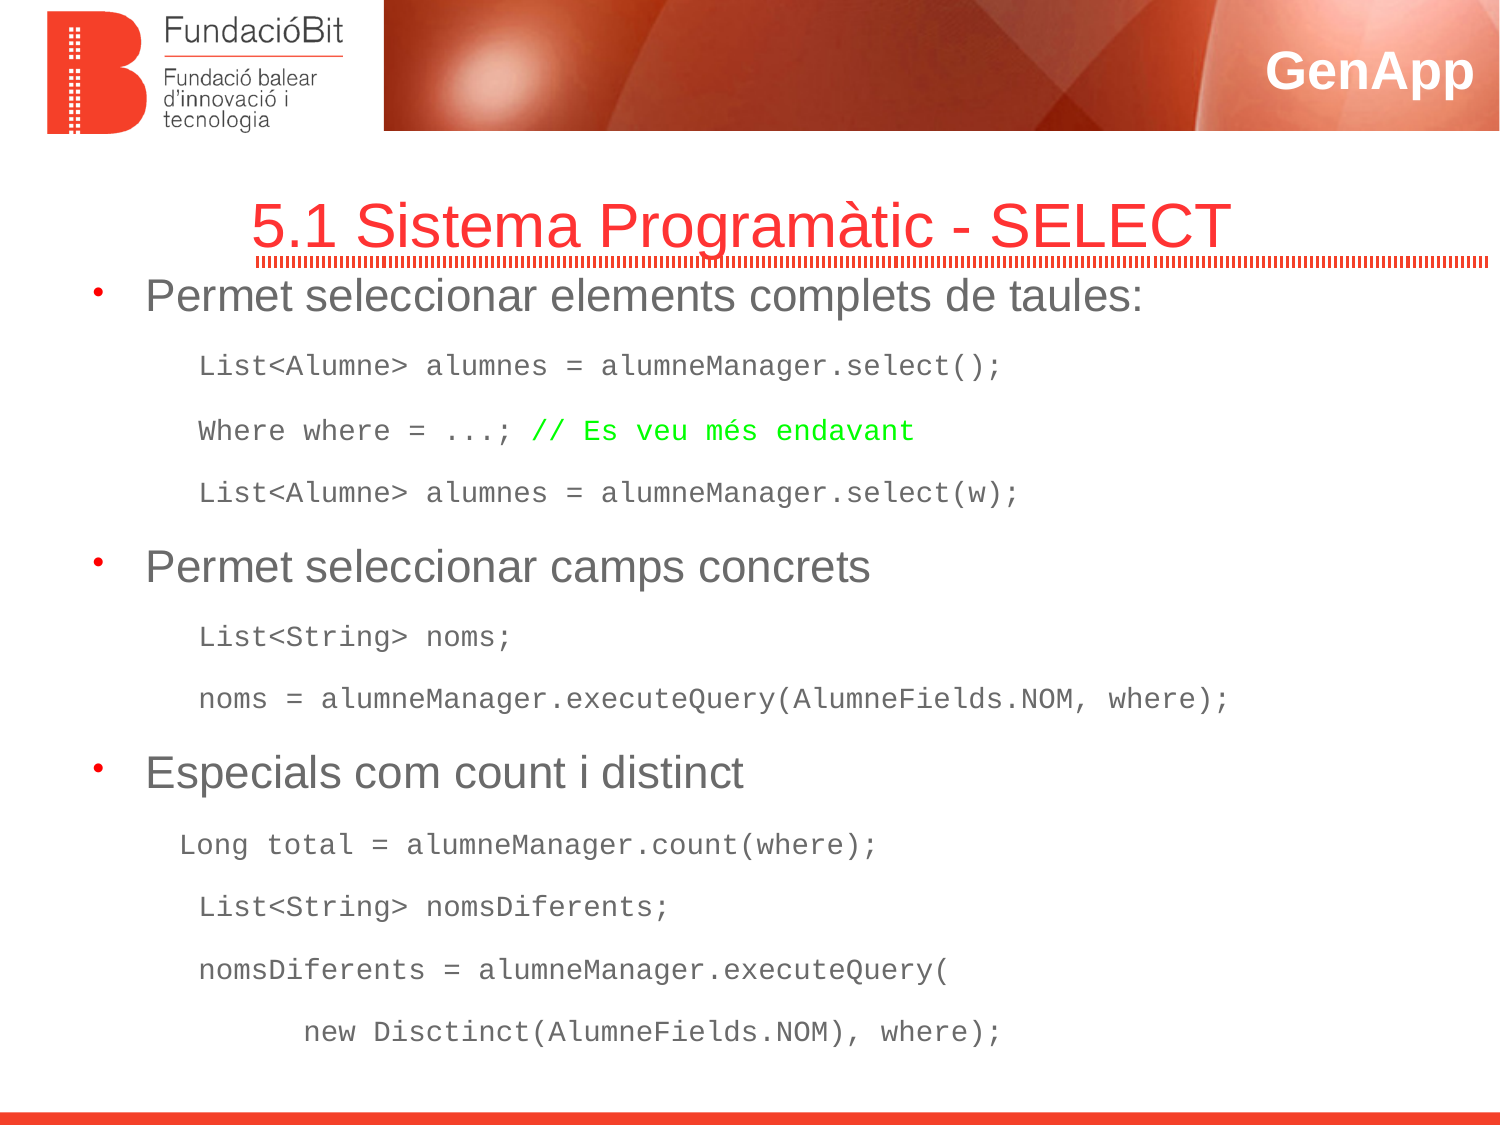

# GenApp
 5.1 Sistema Programàtic - SELECT
Permet seleccionar elements complets de taules:
 List<Alumne> alumnes = alumneManager.select();
 Where where = ...; // Es veu més endavant
 List<Alumne> alumnes = alumneManager.select(w);
Permet seleccionar camps concrets
 List<String> noms;
 noms = alumneManager.executeQuery(AlumneFields.NOM, where);
Especials com count i distinct
 Long total = alumneManager.count(where);
 List<String> nomsDiferents;
 nomsDiferents = alumneManager.executeQuery(
 new Disctinct(AlumneFields.NOM), where);